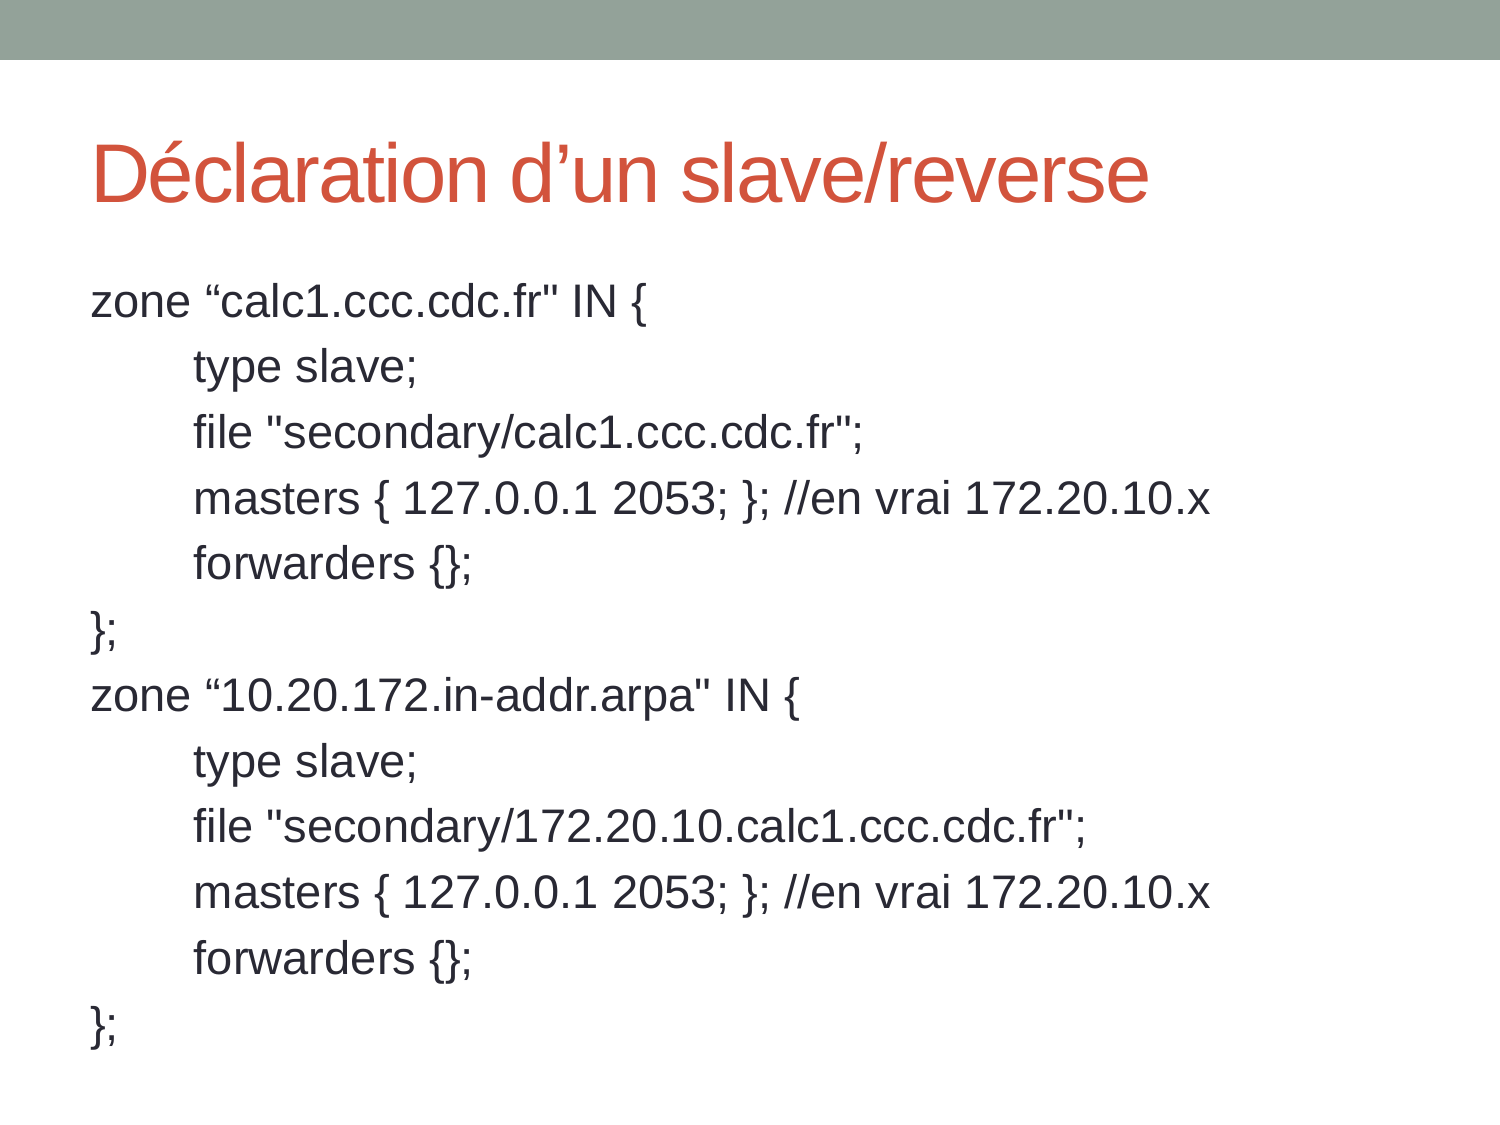

# Déclaration d’un slave/reverse
zone “calc1.ccc.cdc.fr" IN {
 type slave;
 file "secondary/calc1.ccc.cdc.fr";
 masters { 127.0.0.1 2053; }; //en vrai 172.20.10.x
 forwarders {};
};
zone “10.20.172.in-addr.arpa" IN {
 type slave;
 file "secondary/172.20.10.calc1.ccc.cdc.fr";
 masters { 127.0.0.1 2053; }; //en vrai 172.20.10.x
 forwarders {};
};